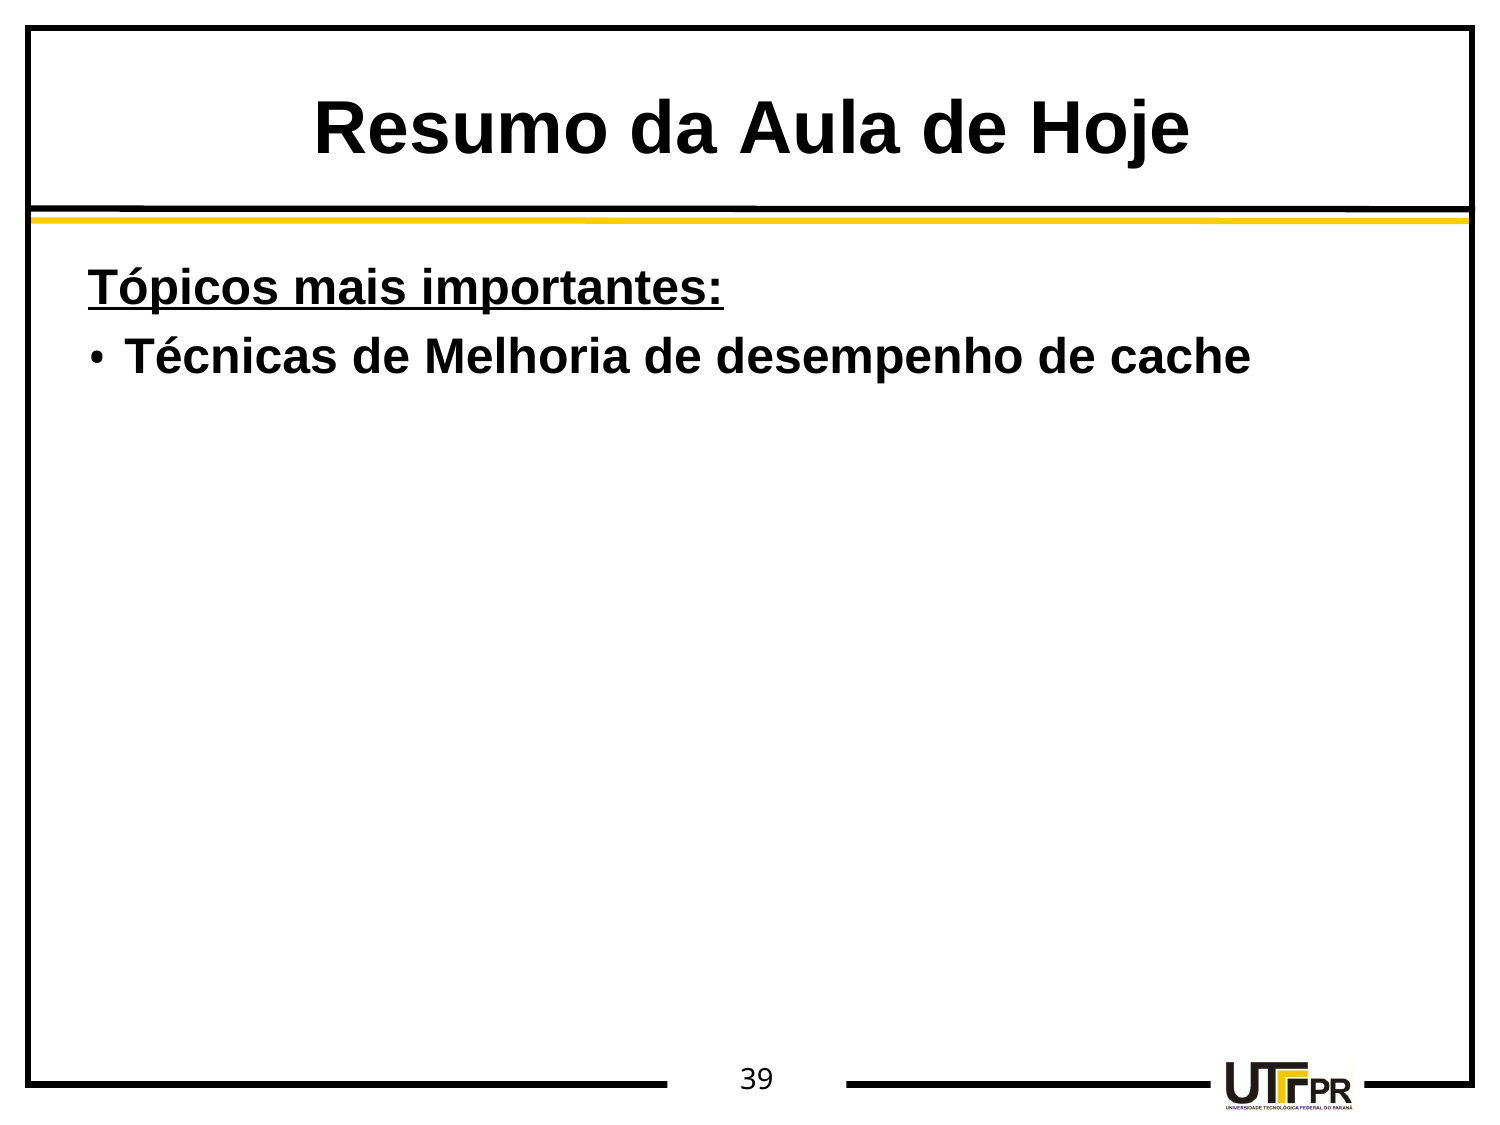

# Resumo da Aula de Hoje
Tópicos mais importantes:
Técnicas de Melhoria de desempenho de cache